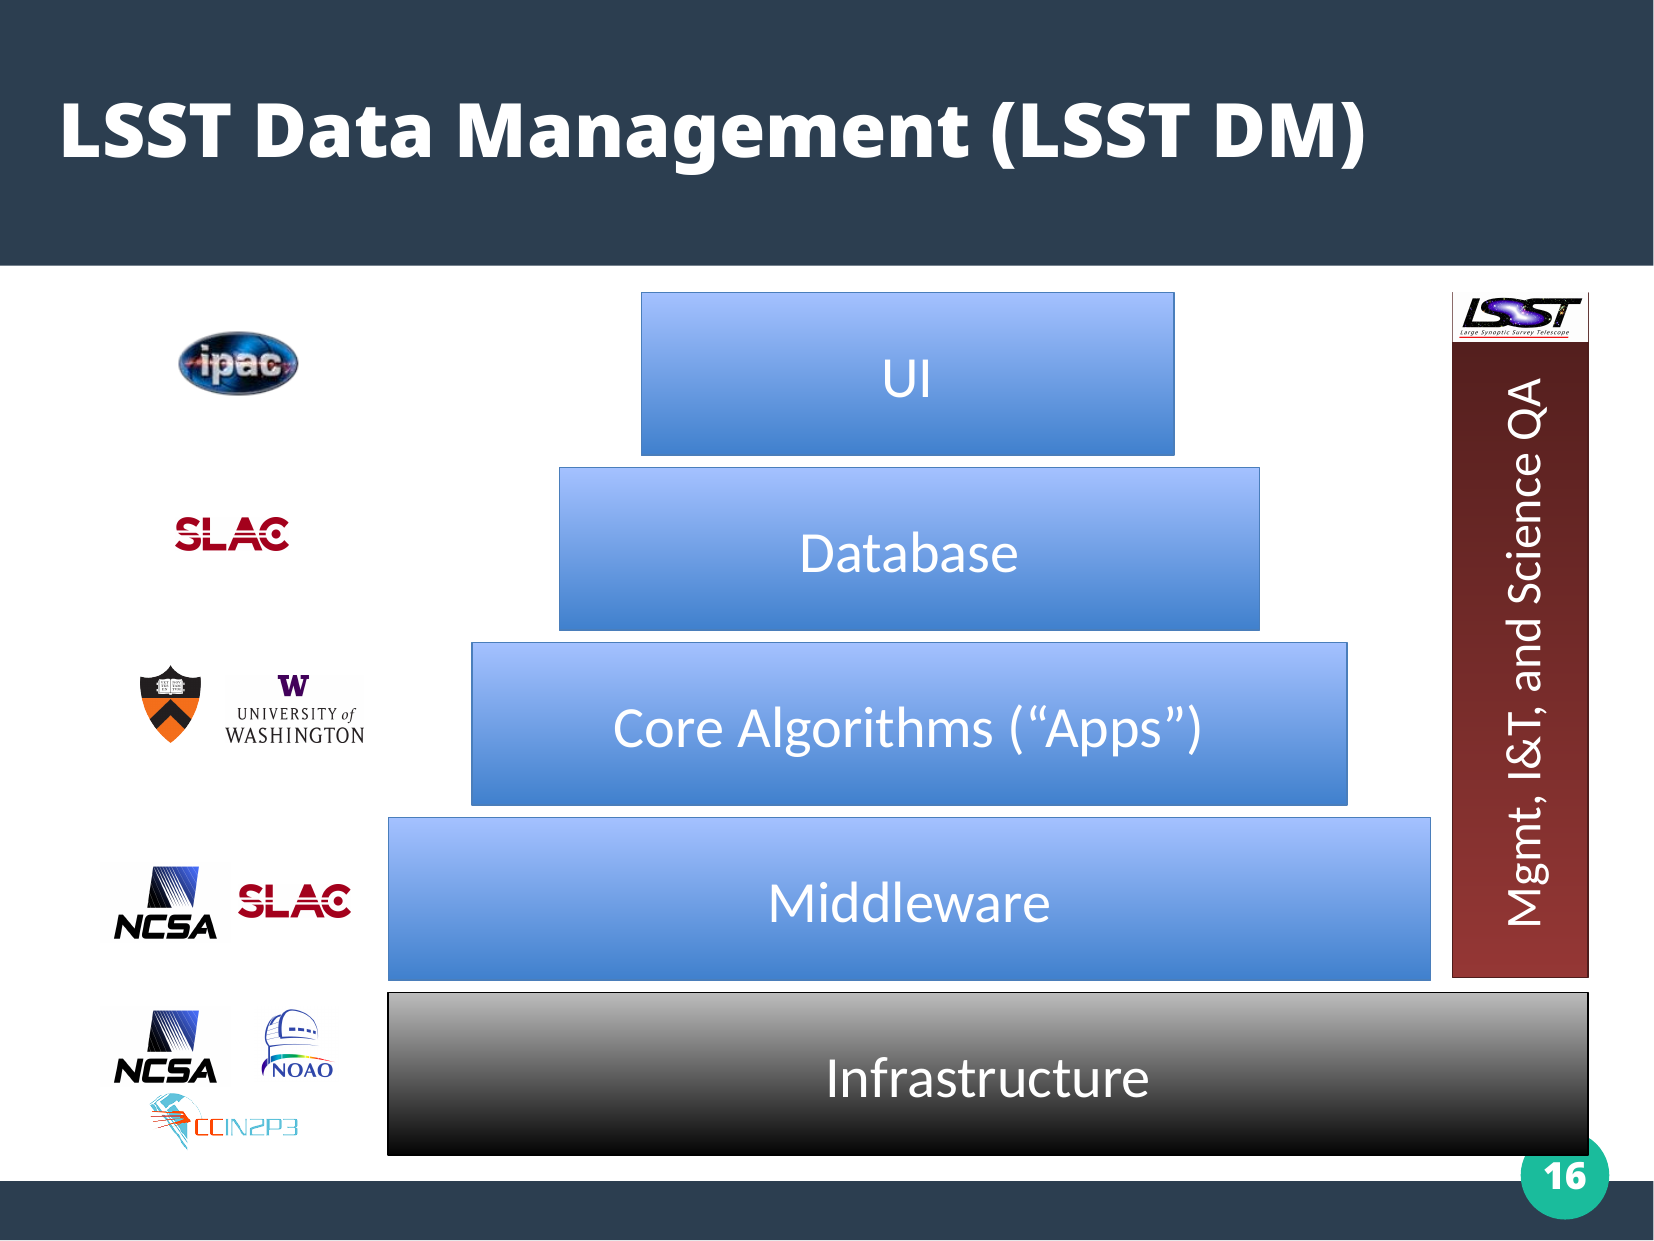

# LSST Data Management (LSST DM)
UI
Database
 Mgmt, I&T, and Science QA
Core Algorithms (“Apps”)
Middleware
Infrastructure
16